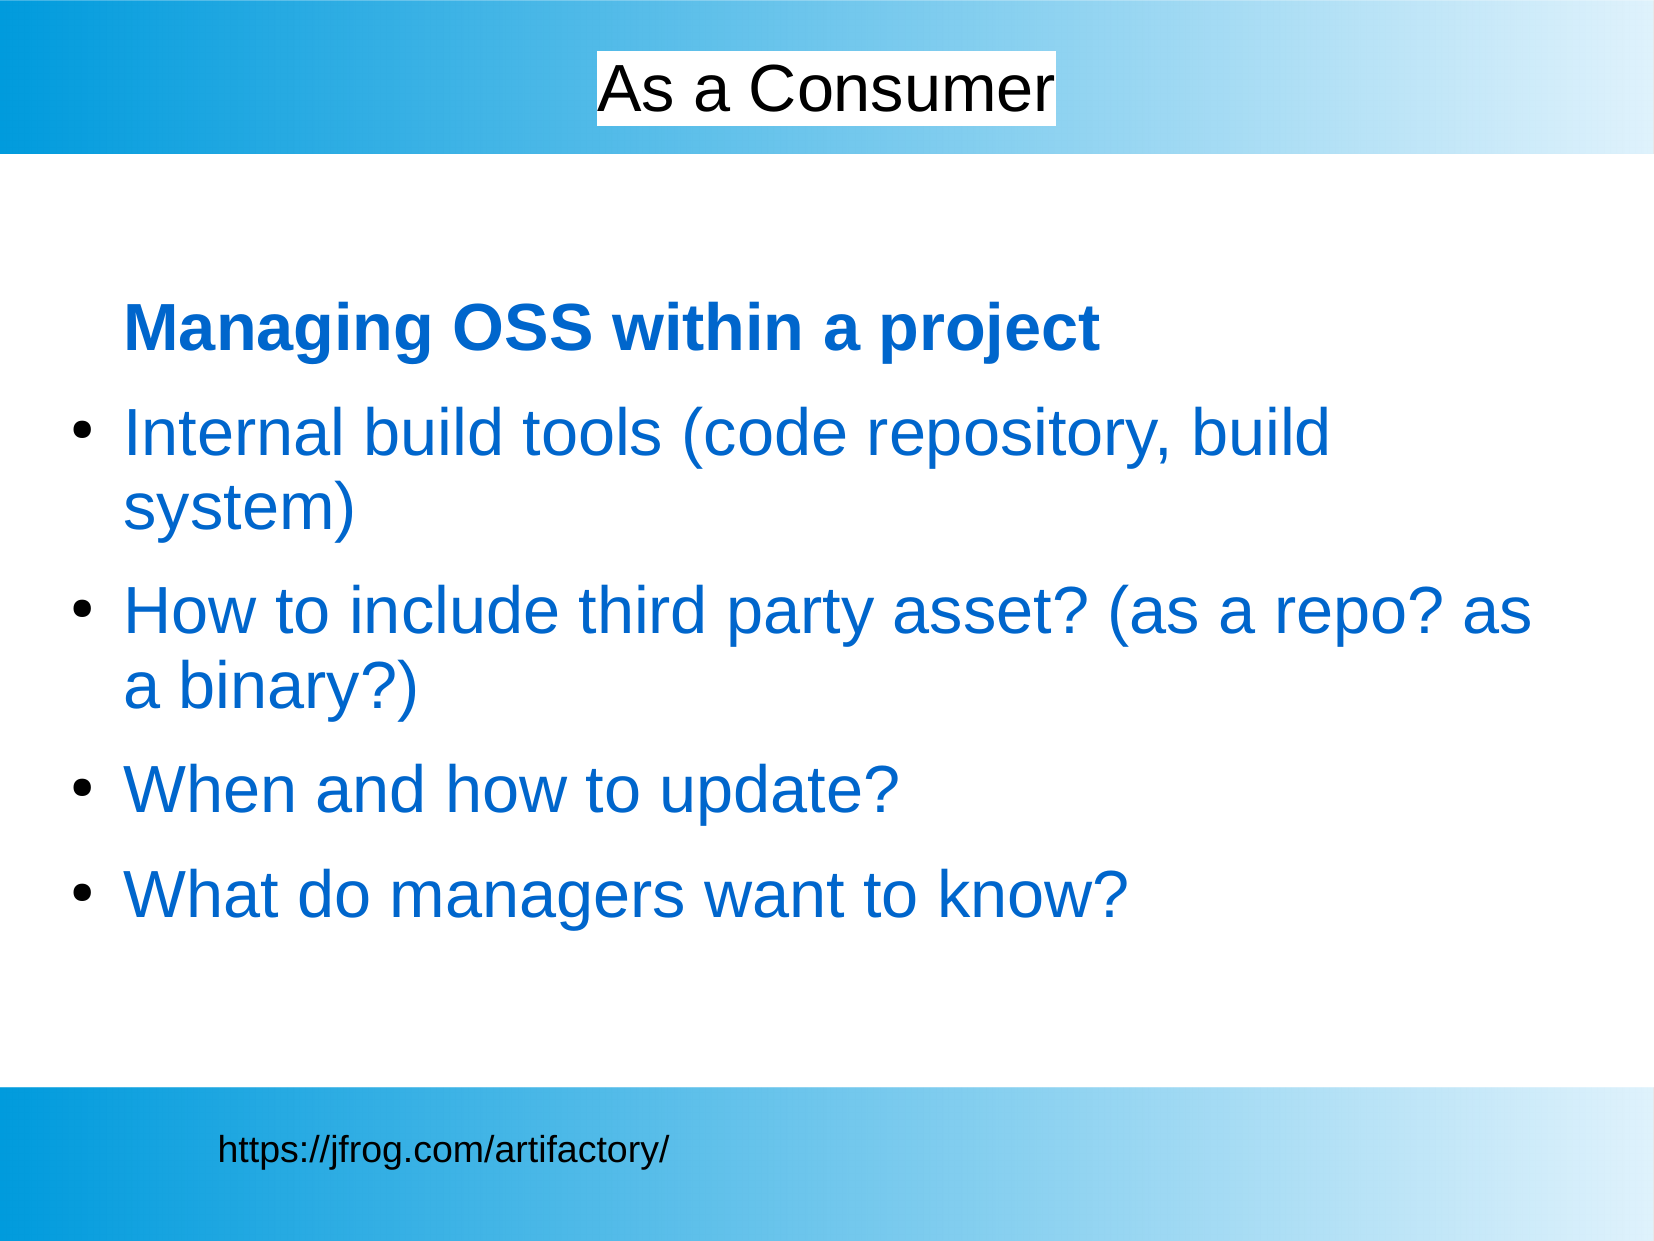

As a Consumer
# Managing OSS within a project
Internal build tools (code repository, build system)
How to include third party asset? (as a repo? as a binary?)
When and how to update?
What do managers want to know?
https://jfrog.com/artifactory/